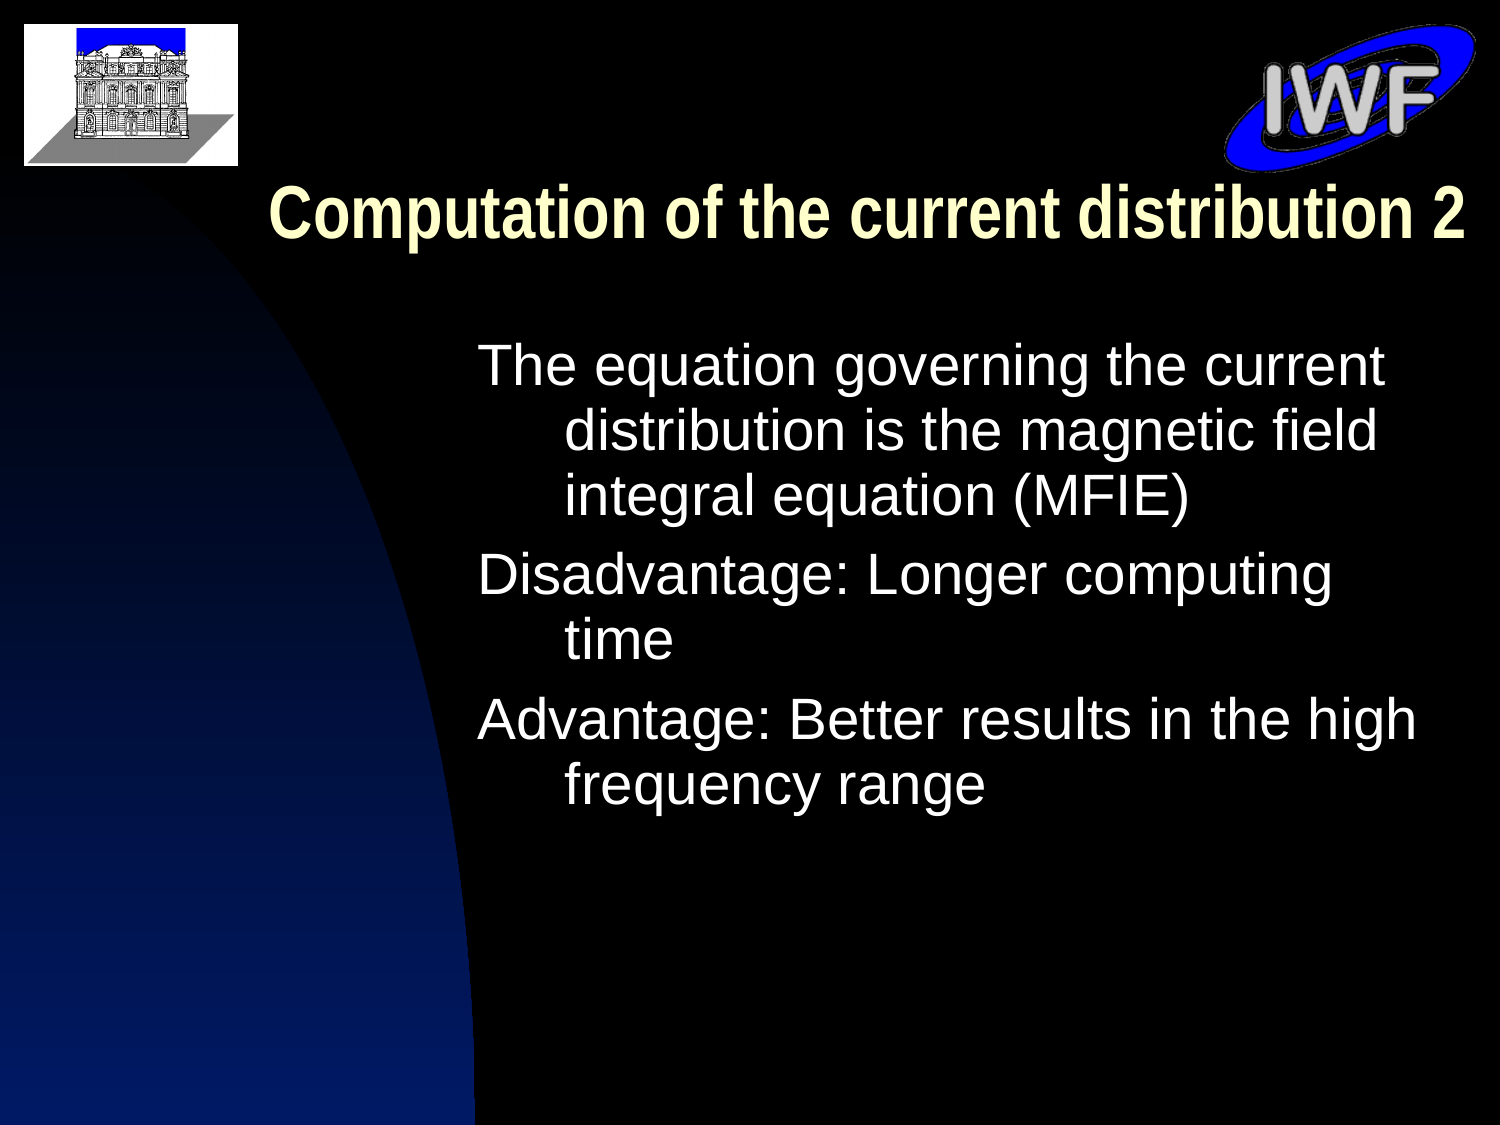

# Computation of the current distribution 2
The equation governing the current distribution is the magnetic field integral equation (MFIE)
Disadvantage: Longer computing time
Advantage: Better results in the high frequency range